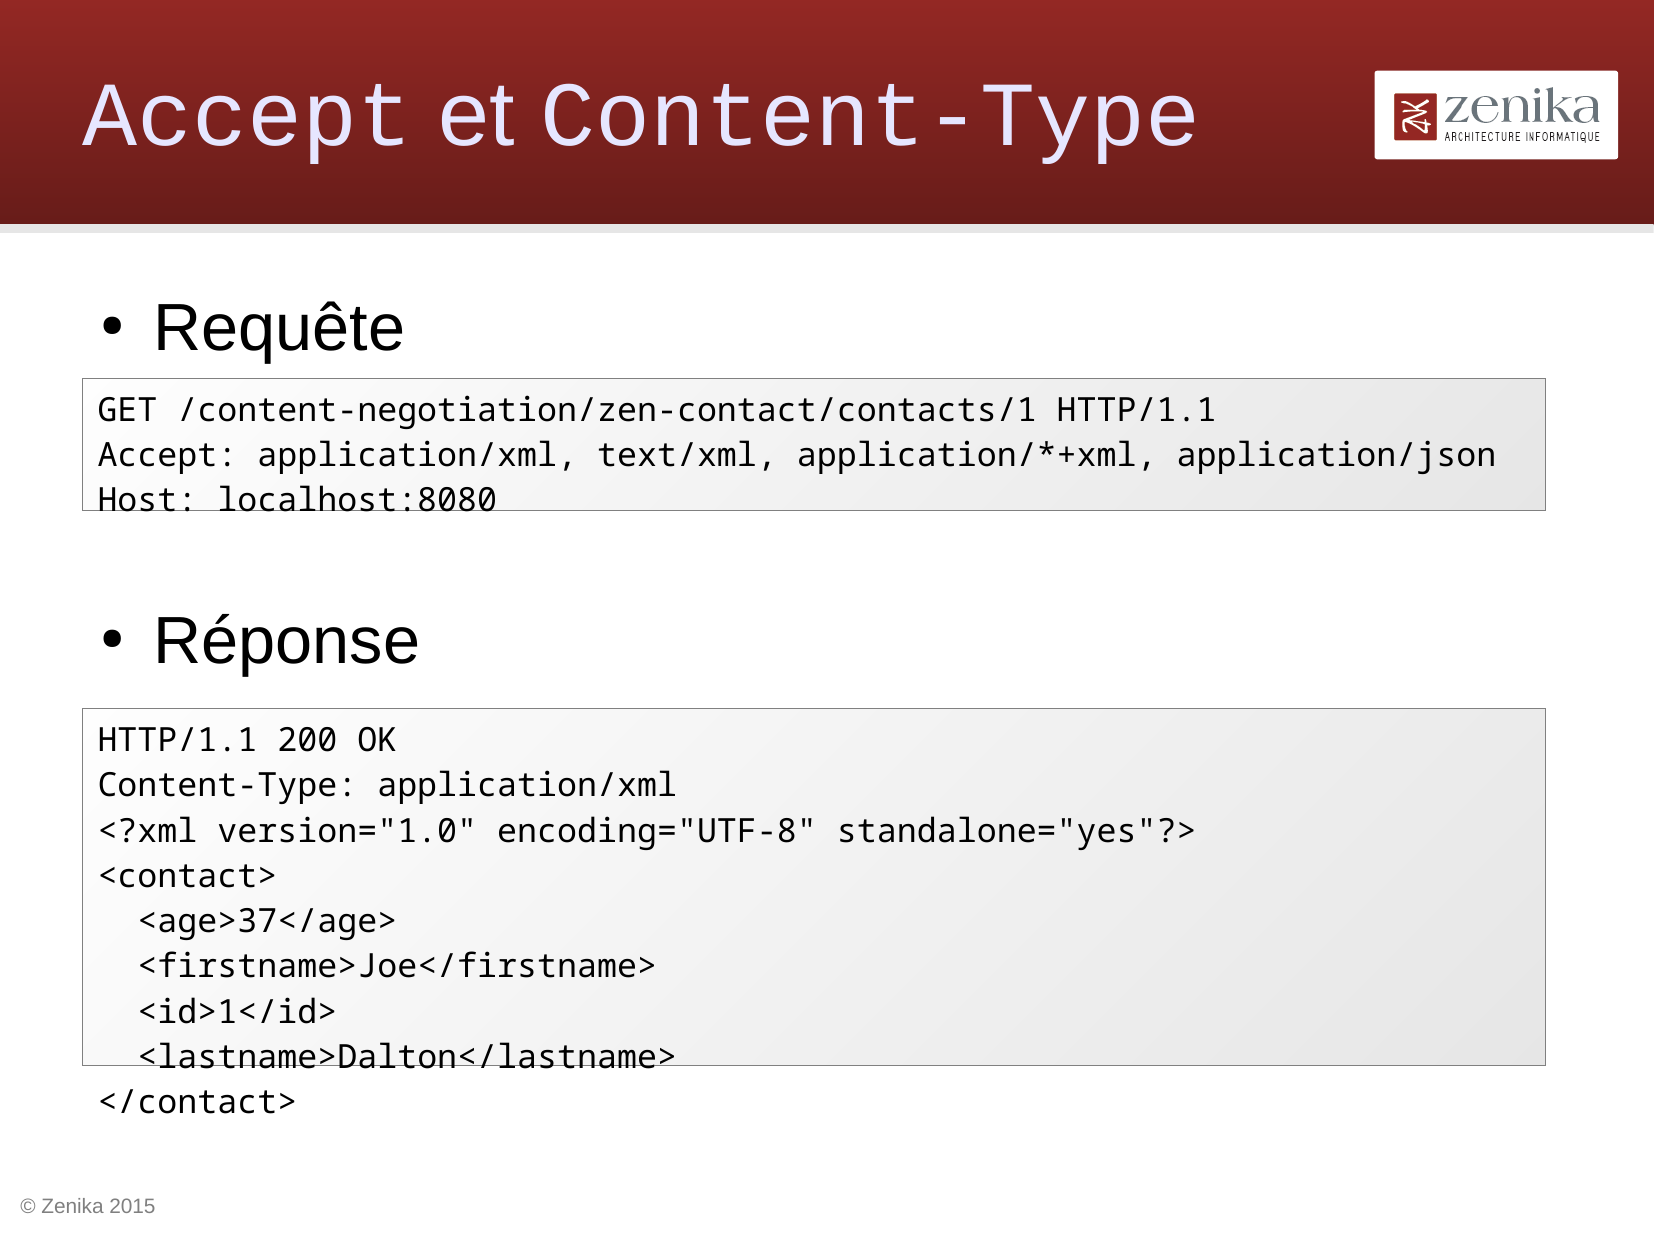

# Accept et Content-Type
Requête
Réponse
GET /content-negotiation/zen-contact/contacts/1 HTTP/1.1
Accept: application/xml, text/xml, application/*+xml, application/json
Host: localhost:8080
HTTP/1.1 200 OK
Content-Type: application/xml
<?xml version="1.0" encoding="UTF-8" standalone="yes"?>
<contact>
 <age>37</age>
 <firstname>Joe</firstname>
 <id>1</id>
 <lastname>Dalton</lastname>
</contact>